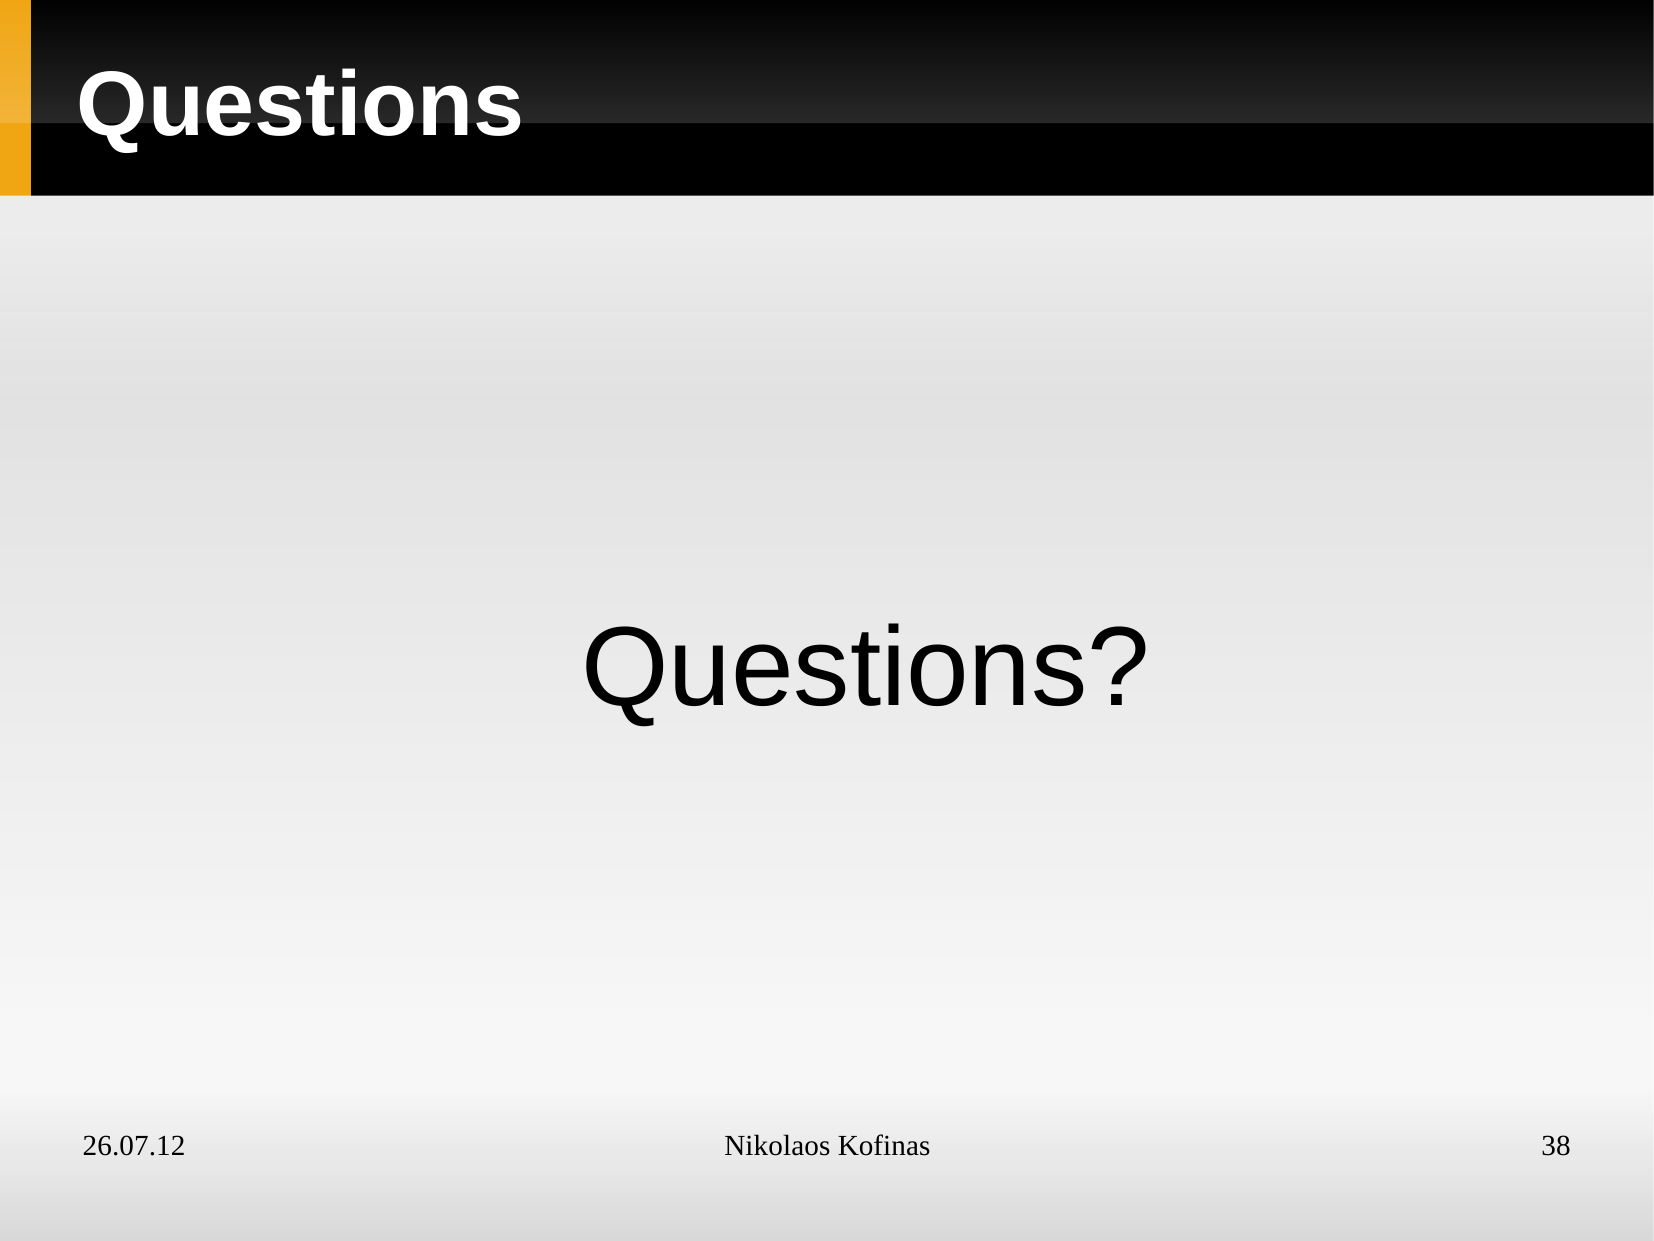

# Questions
Questions?
26.07.12
Νικόλαος Κοφινάς
38